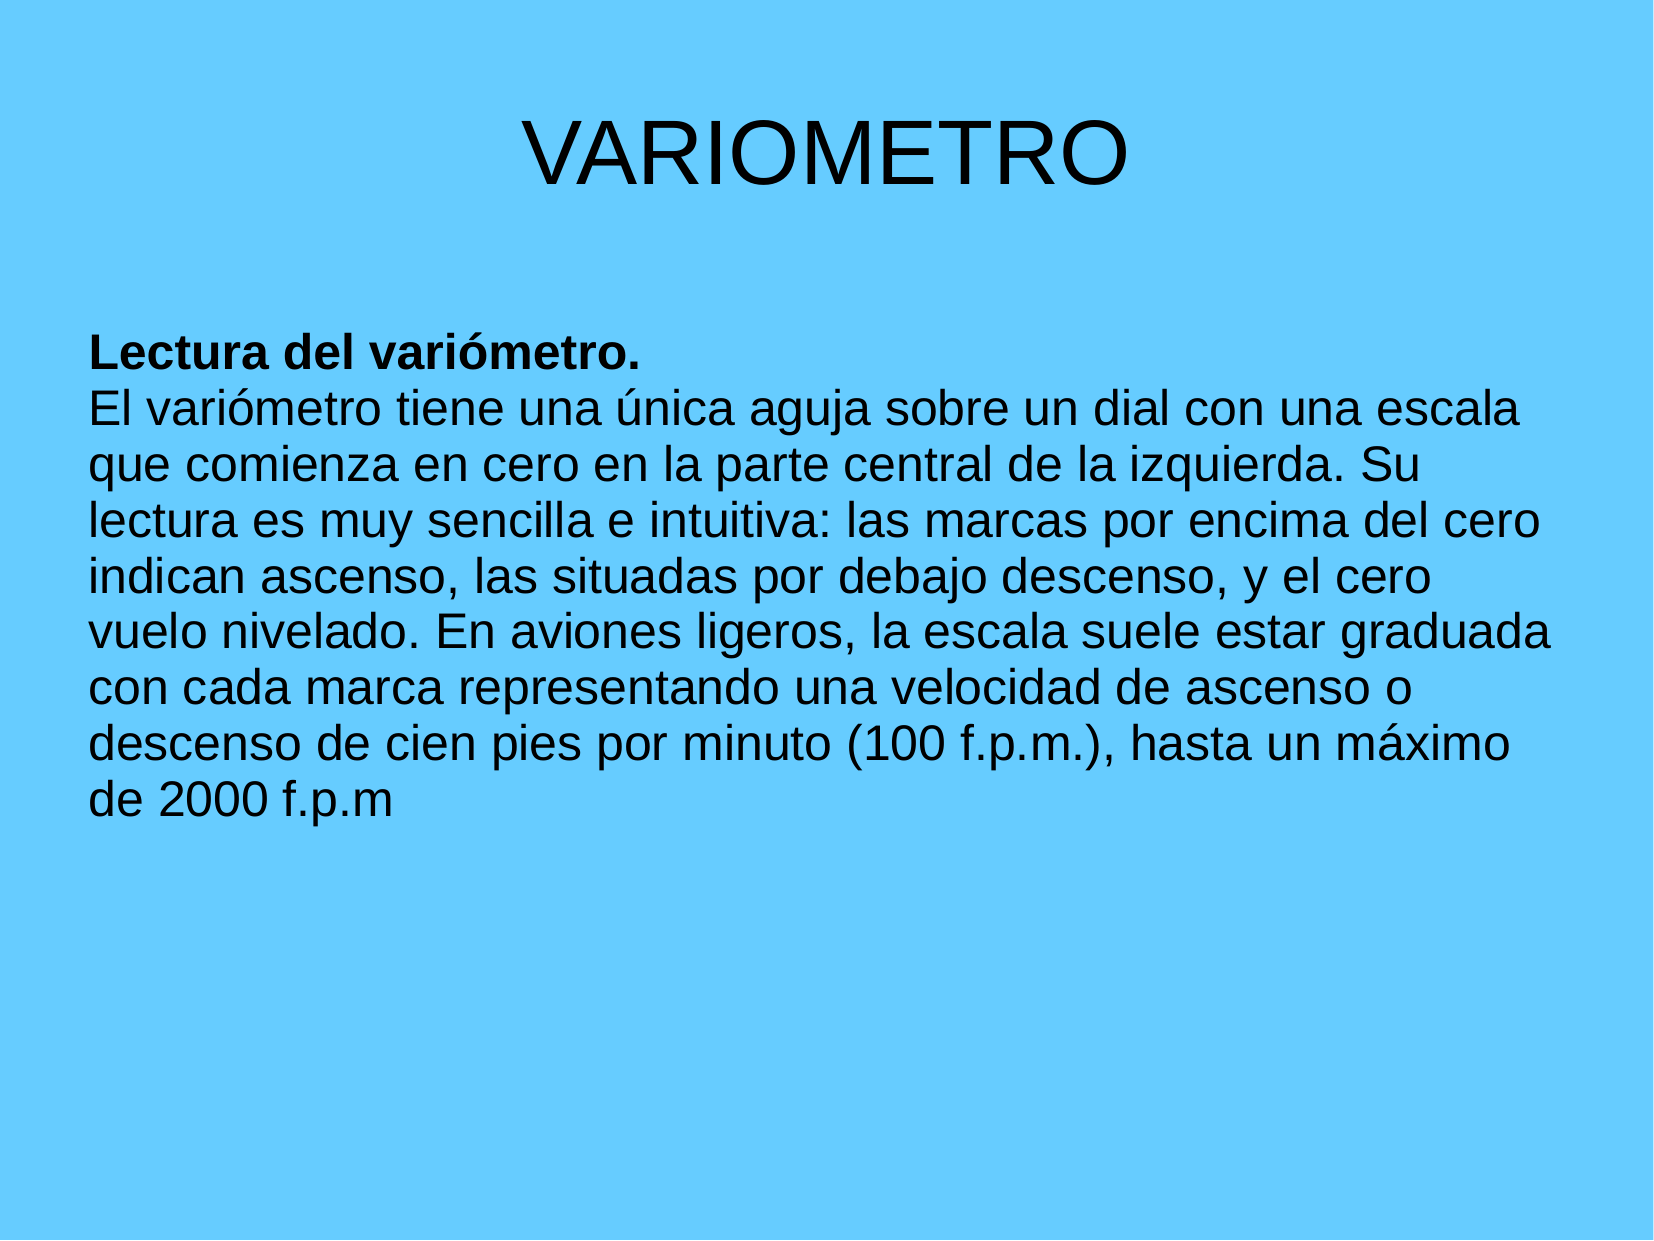

# VARIOMETRO
Lectura del variómetro.
El variómetro tiene una única aguja sobre un dial con una escala que comienza en cero en la parte central de la izquierda. Su lectura es muy sencilla e intuitiva: las marcas por encima del cero indican ascenso, las situadas por debajo descenso, y el cero vuelo nivelado. En aviones ligeros, la escala suele estar graduada con cada marca representando una velocidad de ascenso o descenso de cien pies por minuto (100 f.p.m.), hasta un máximo de 2000 f.p.m